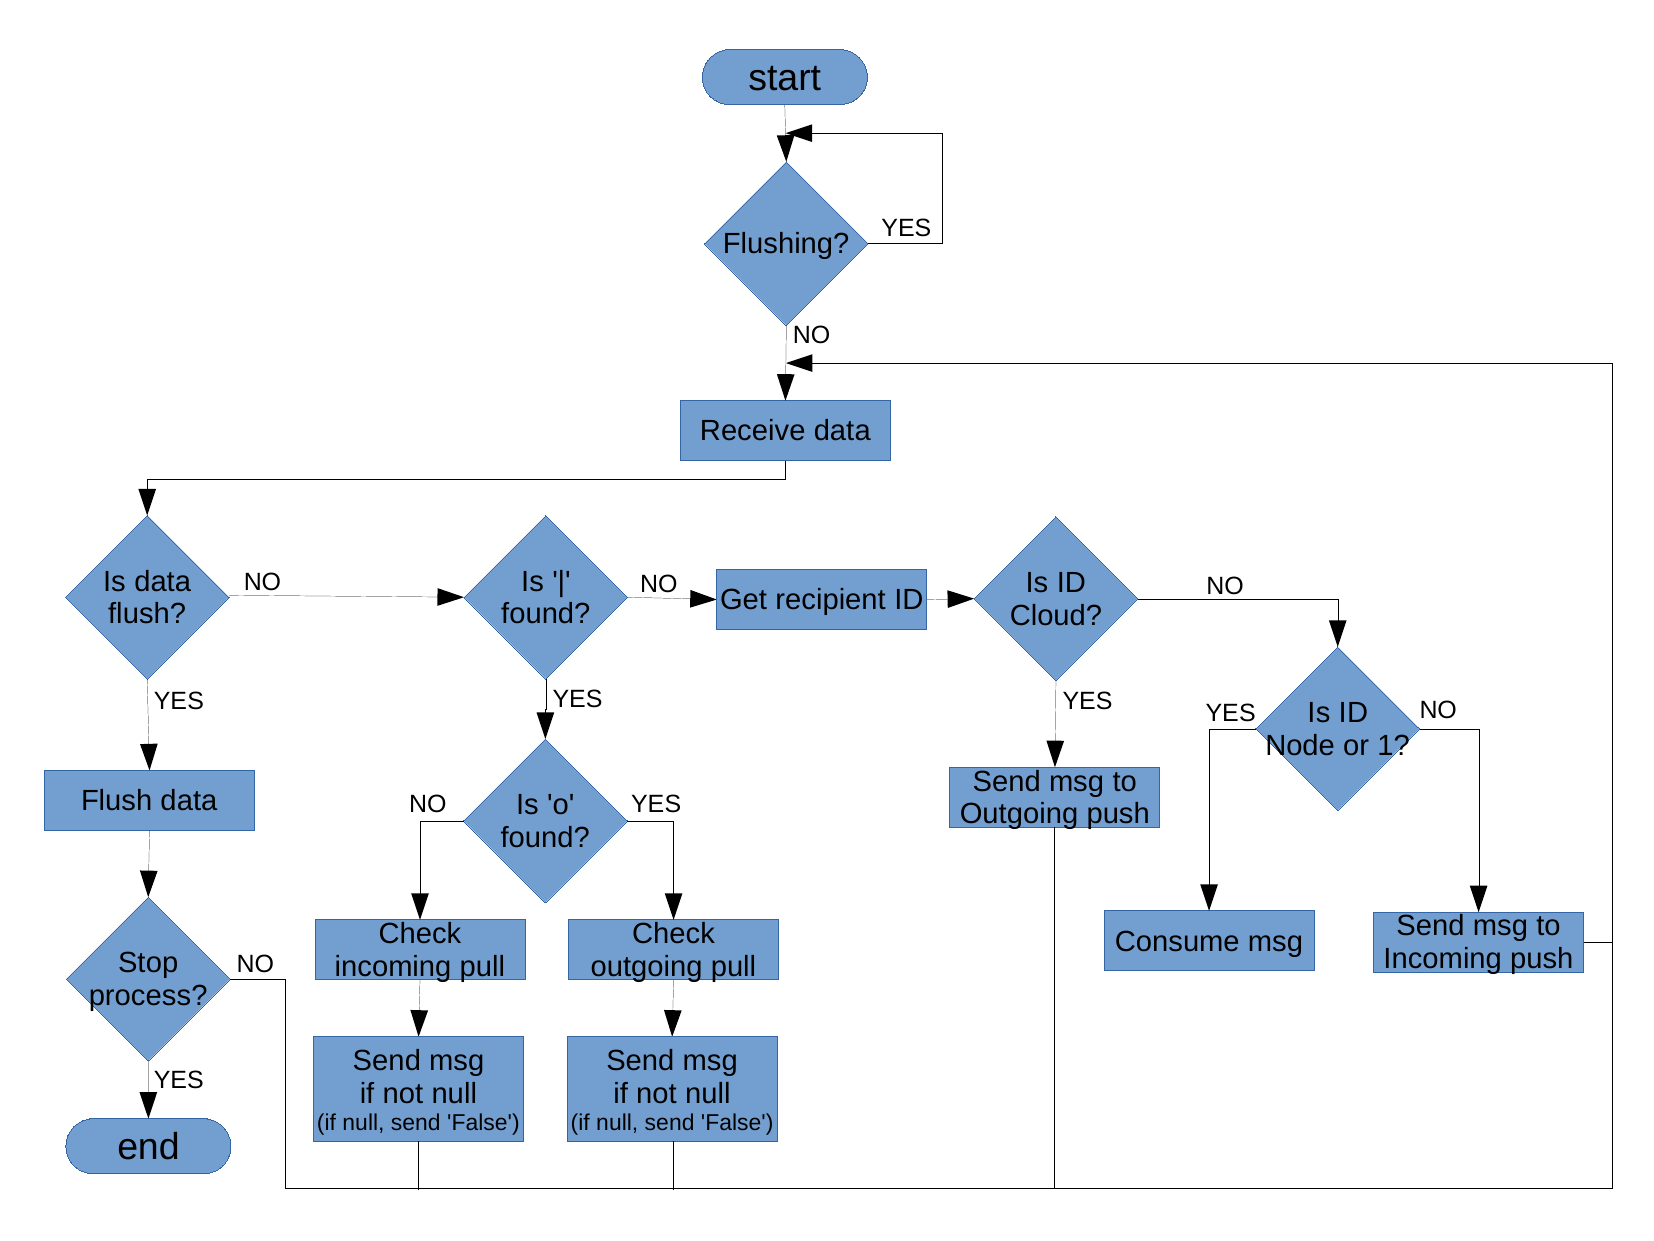

start
Flushing?
YES
NO
Receive data
Is data
flush?
Is '|'
found?
Is ID
Cloud?
NO
NO
NO
Get recipient ID
Is ID
Node or 1?
YES
YES
YES
NO
YES
Is 'o'
found?
Send msg to
Outgoing push
Flush data
NO
YES
Stop
process?
Consume msg
Send msg to
Incoming push
Check
incoming pull
Check
outgoing pull
NO
Send msg
if not null
(if null, send 'False')
Send msg
if not null
(if null, send 'False')
YES
end